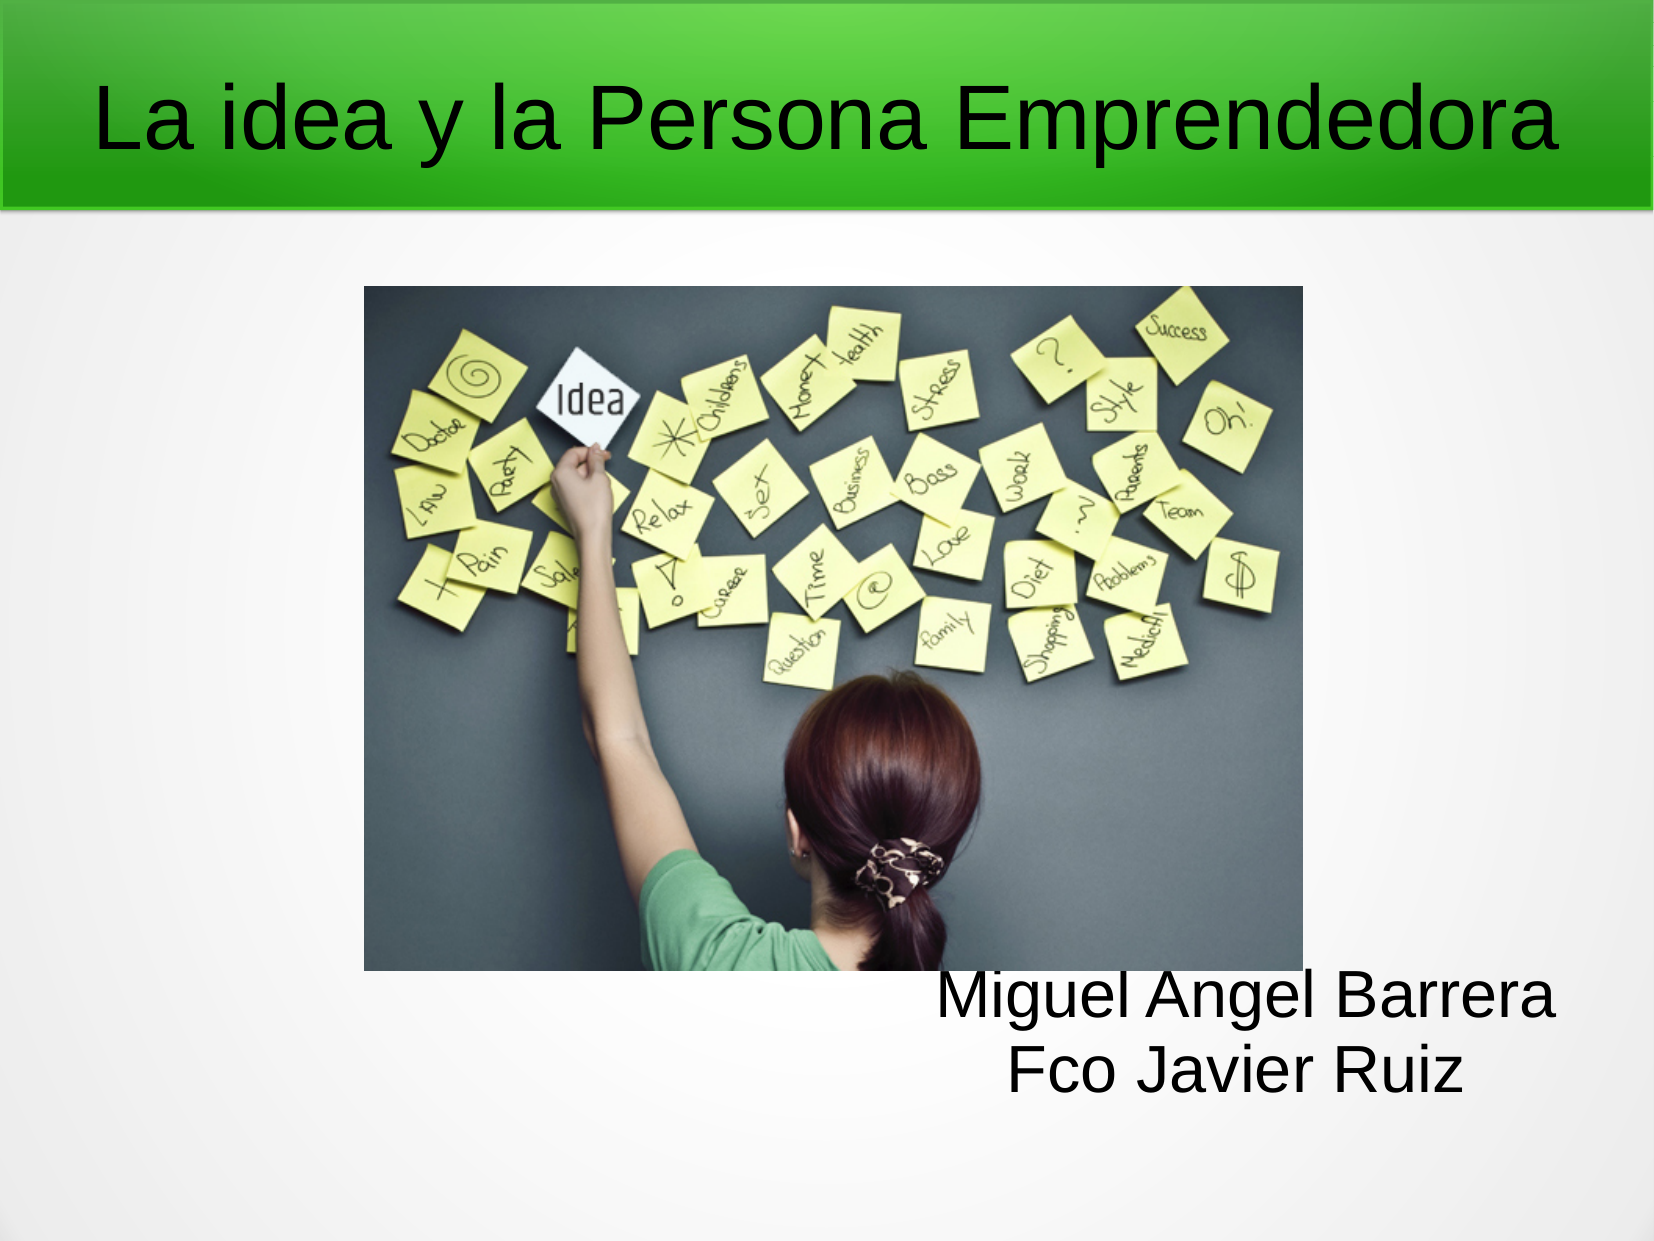

# La idea y la Persona Emprendedora
Miguel Angel Barrera
Fco Javier Ruiz